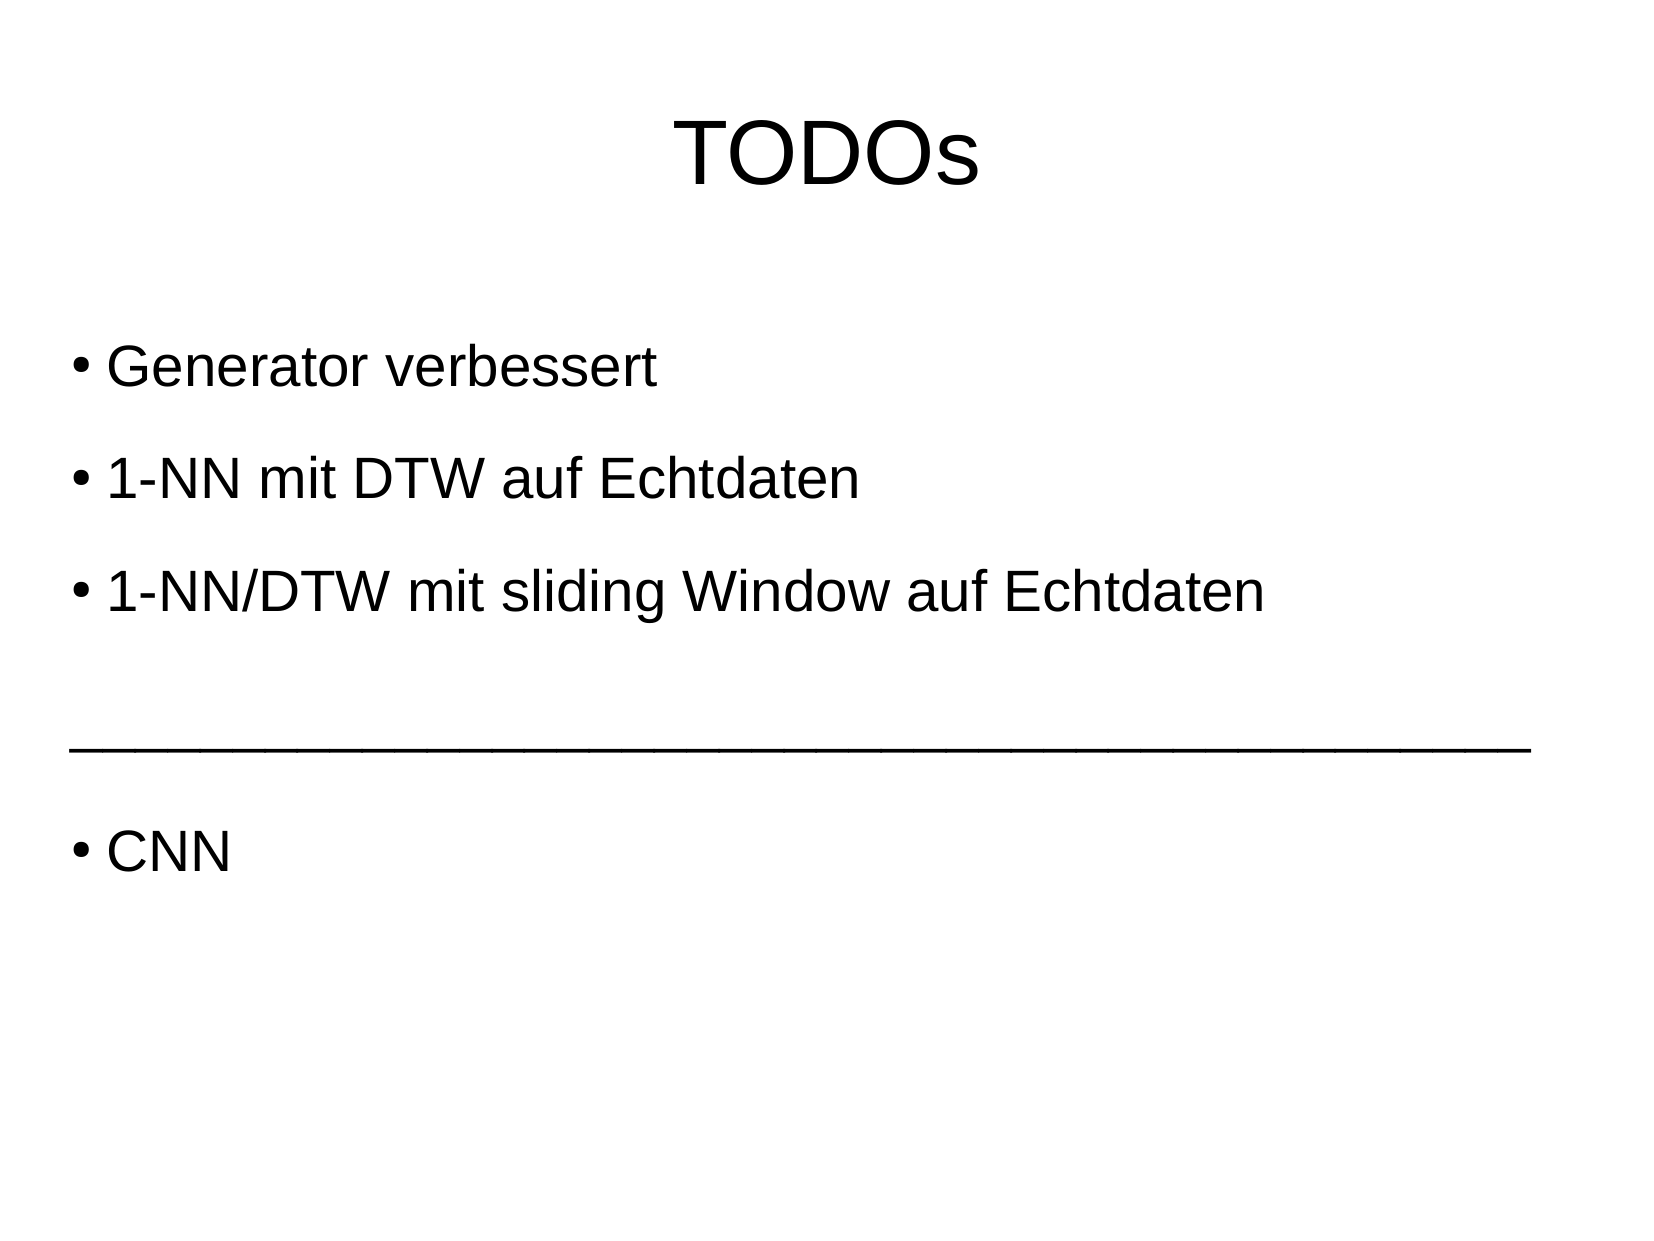

# TODOs
Generator verbessert
1-NN mit DTW auf Echtdaten
1-NN/DTW mit sliding Window auf Echtdaten
_____________________________________________
CNN